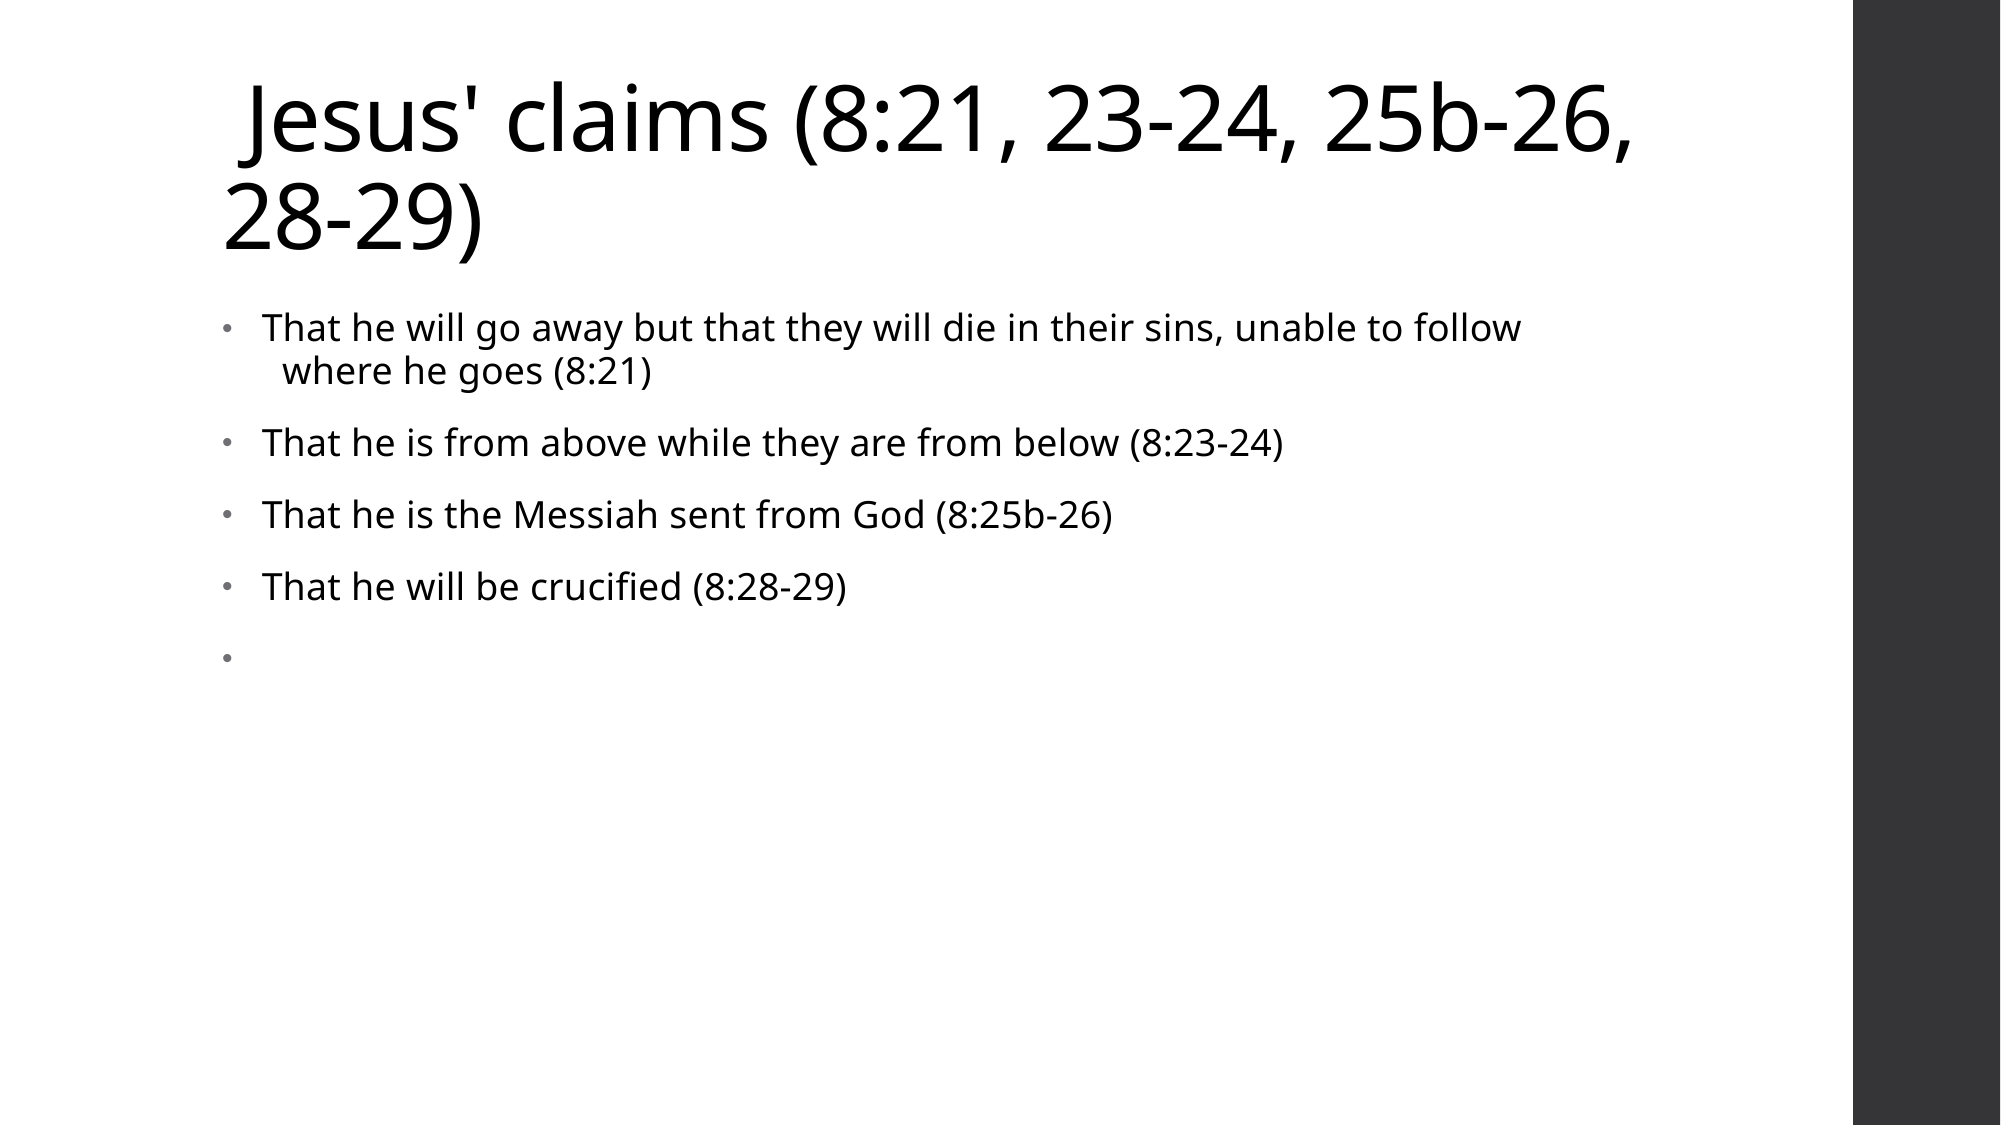

# Jesus' claims (8:21, 23-24, 25b-26, 28-29)
 That he will go away but that they will die in their sins, unable to follow where he goes (8:21)
 That he is from above while they are from below (8:23-24)
 That he is the Messiah sent from God (8:25b-26)
 That he will be crucified (8:28-29)